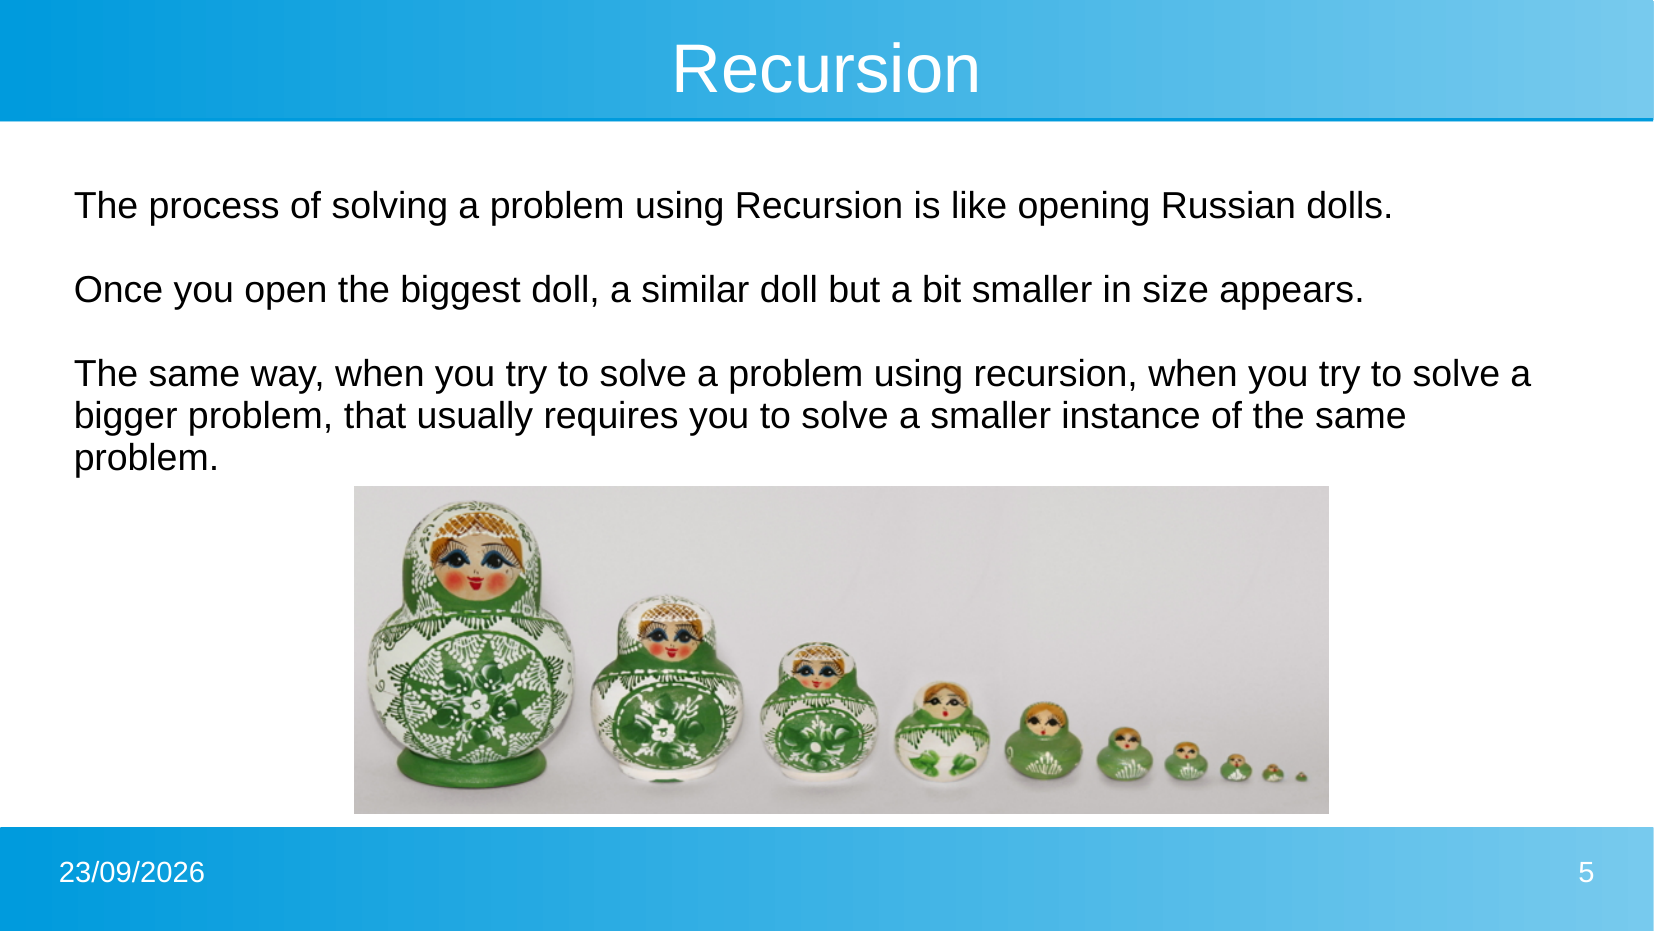

# Recursion
The process of solving a problem using Recursion is like opening Russian dolls.
Once you open the biggest doll, a similar doll but a bit smaller in size appears.
The same way, when you try to solve a problem using recursion, when you try to solve a bigger problem, that usually requires you to solve a smaller instance of the same problem.
5